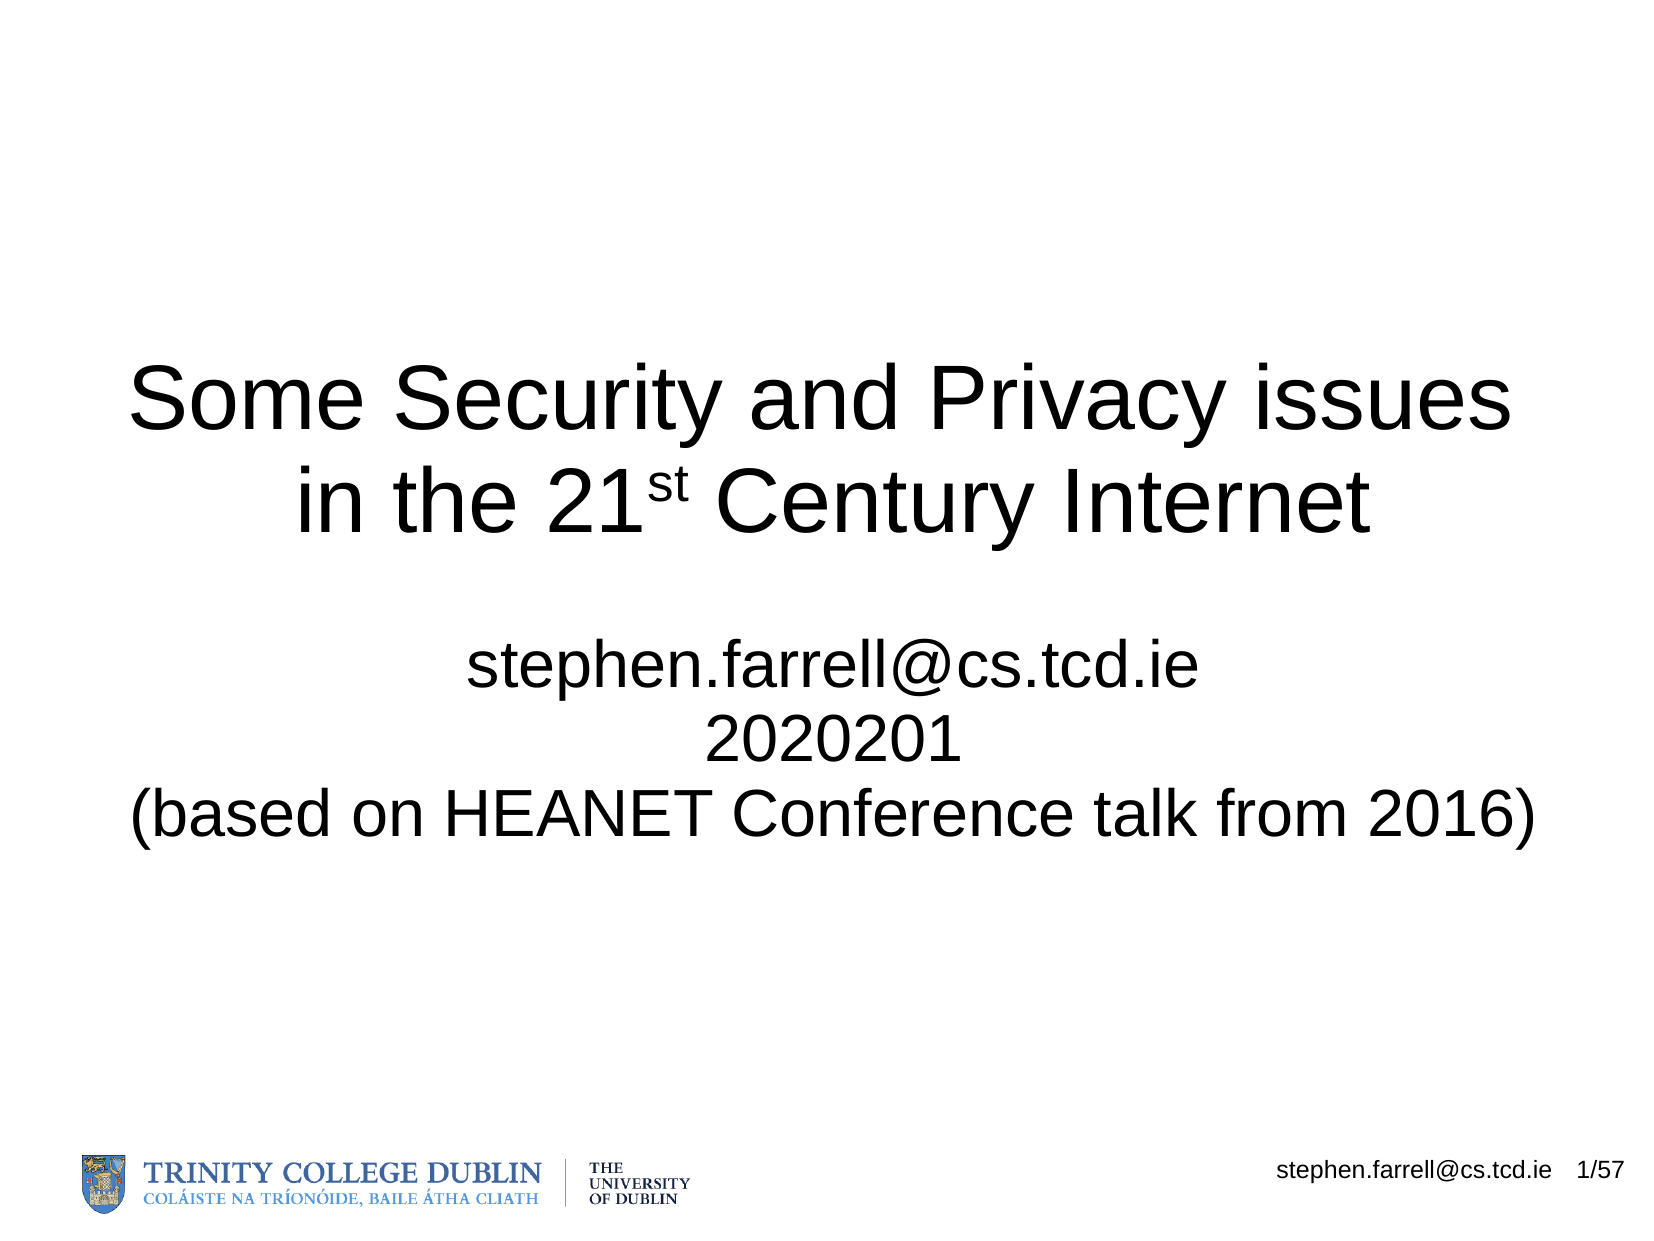

Some Security and Privacy issues
in the 21st Century Internet
stephen.farrell@cs.tcd.ie
2020201
(based on HEANET Conference talk from 2016)